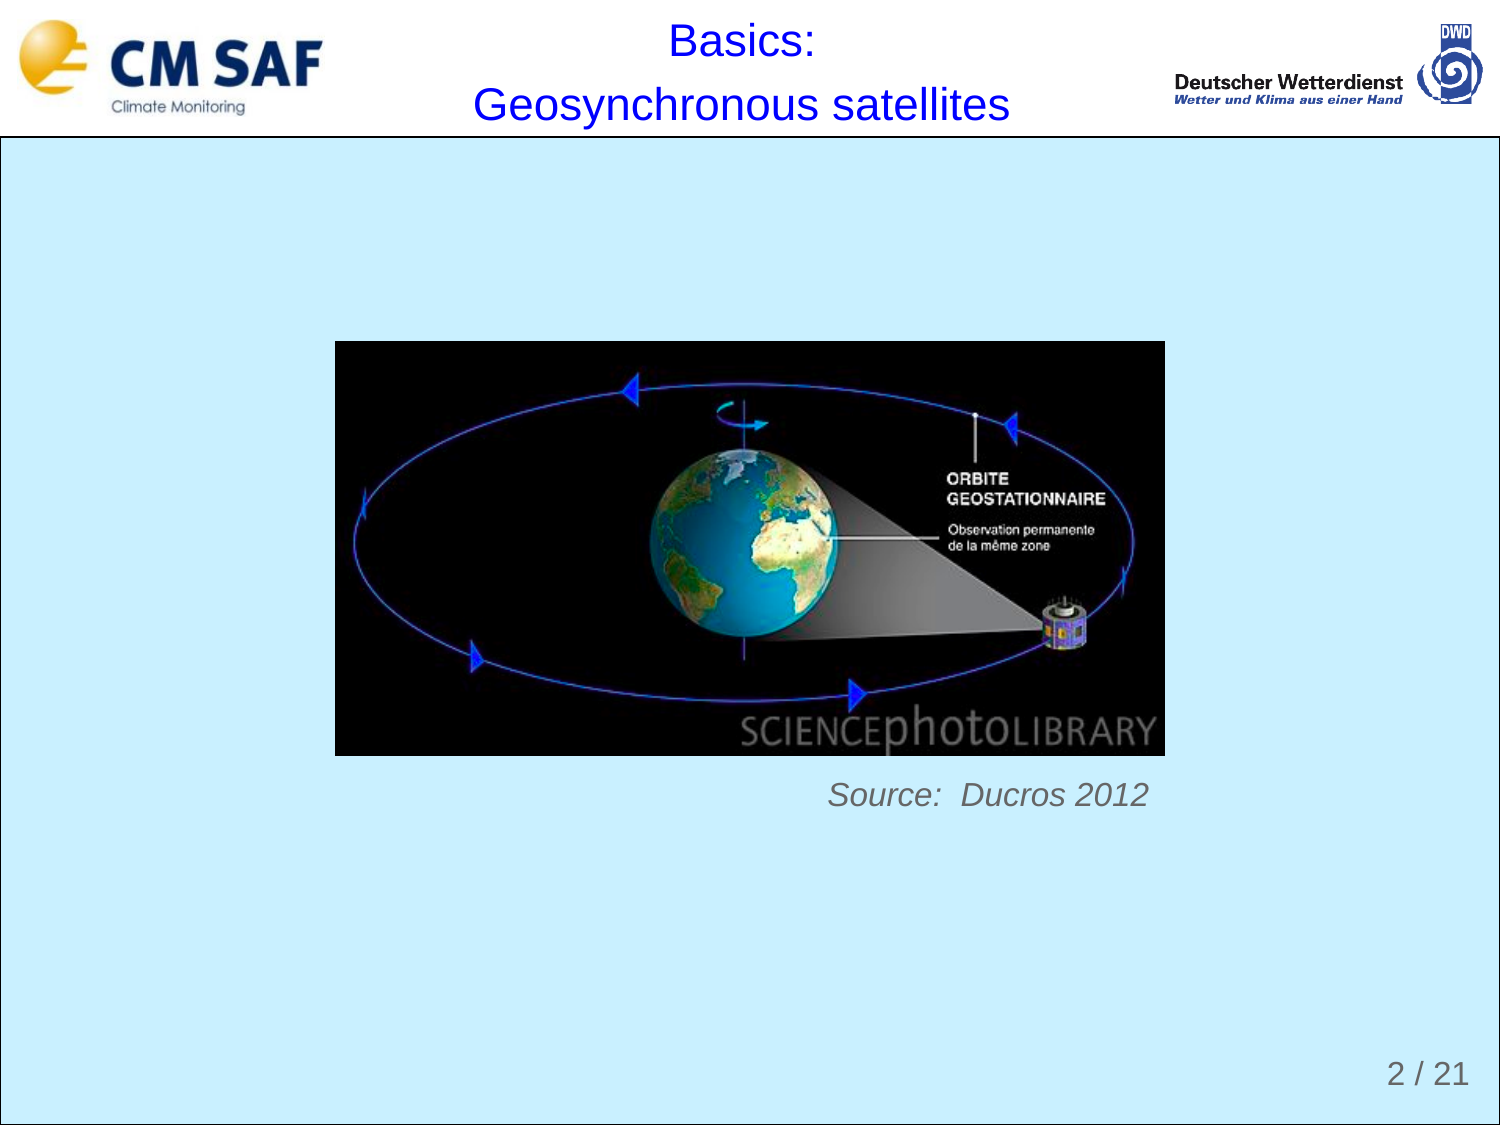

Basics:
Geosynchronous satellites
#
Source: Ducros 2012